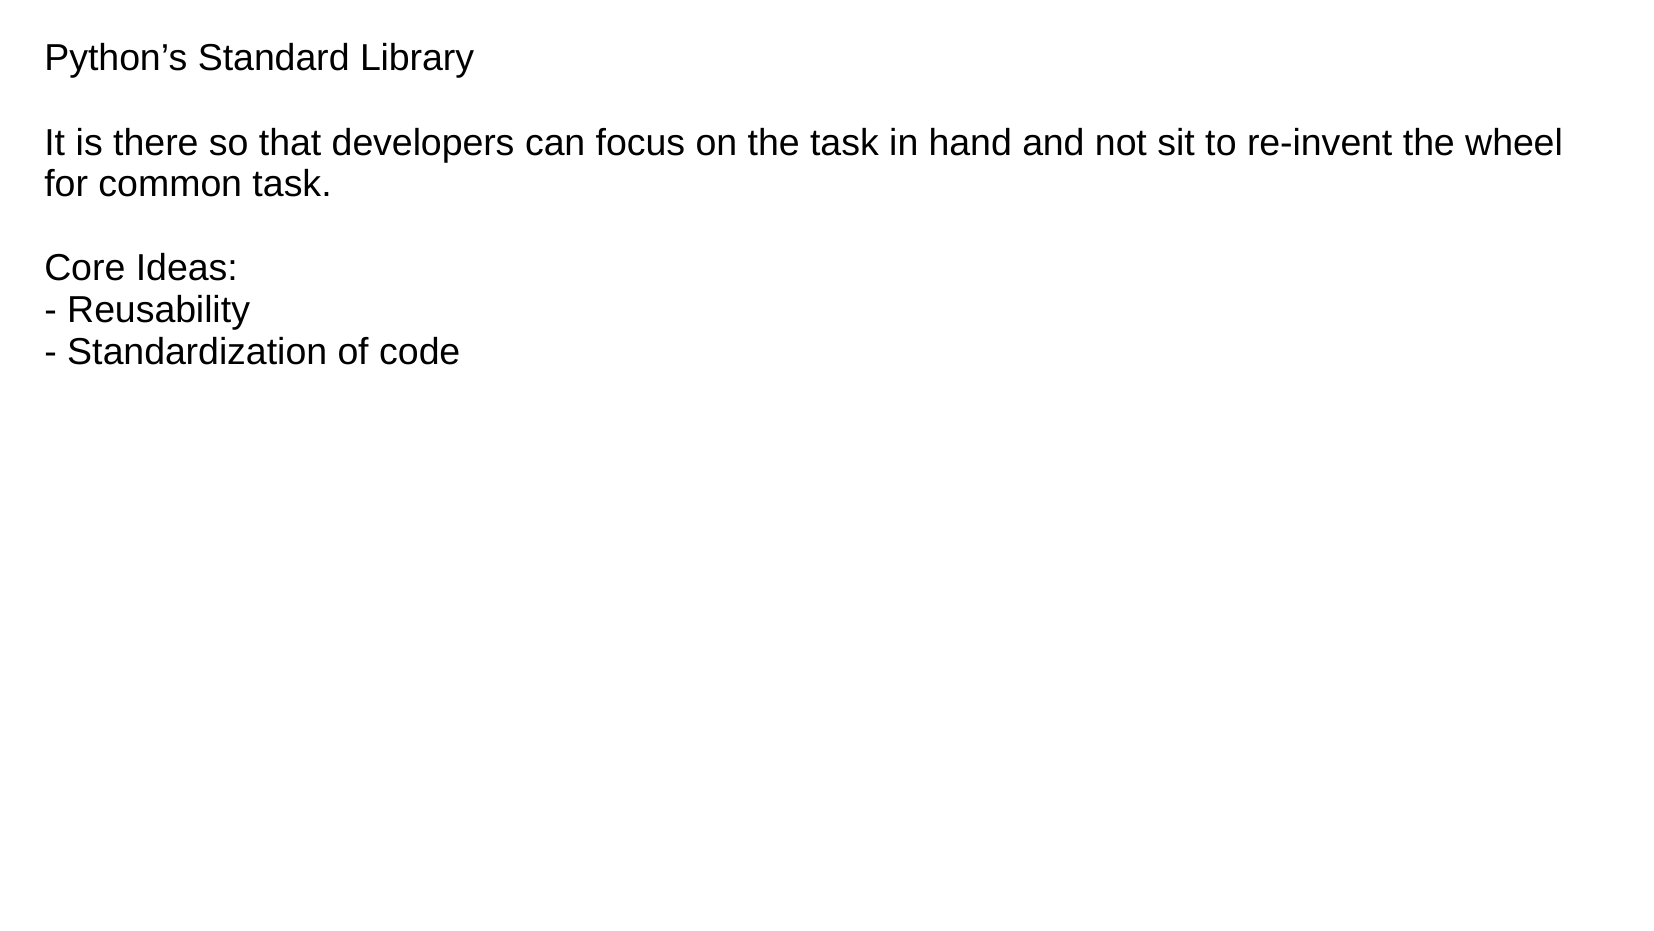

Python’s Standard Library
It is there so that developers can focus on the task in hand and not sit to re-invent the wheel for common task.
Core Ideas:
- Reusability
- Standardization of code